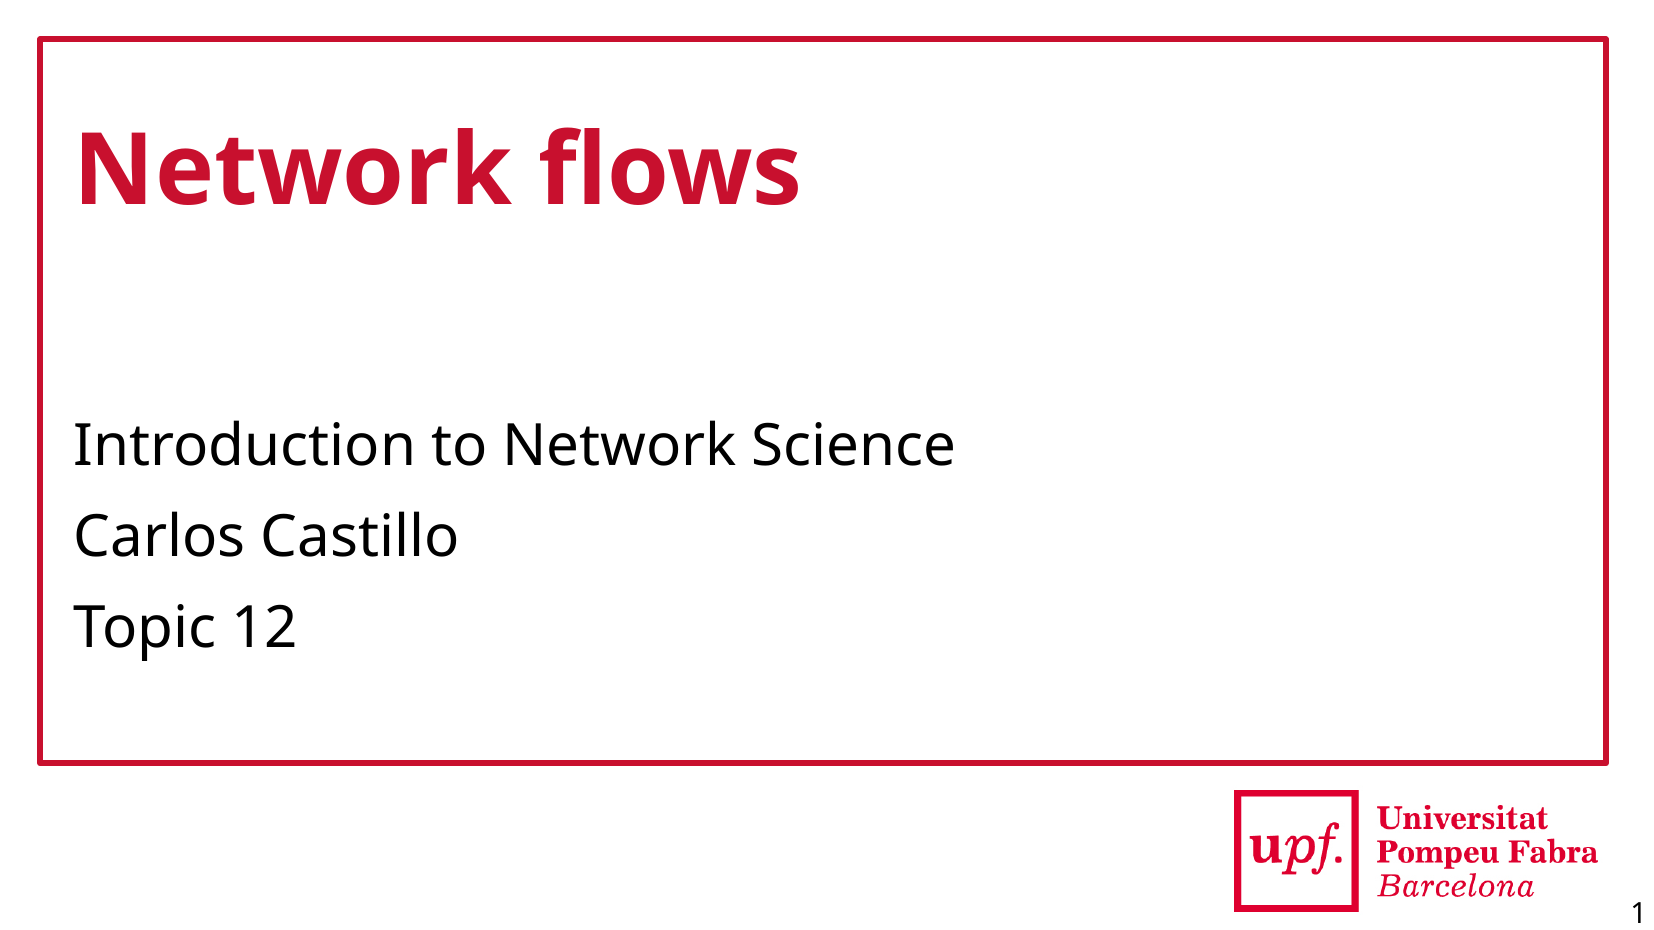

Network flows
Introduction to Network Science
Carlos Castillo
Topic 12
1